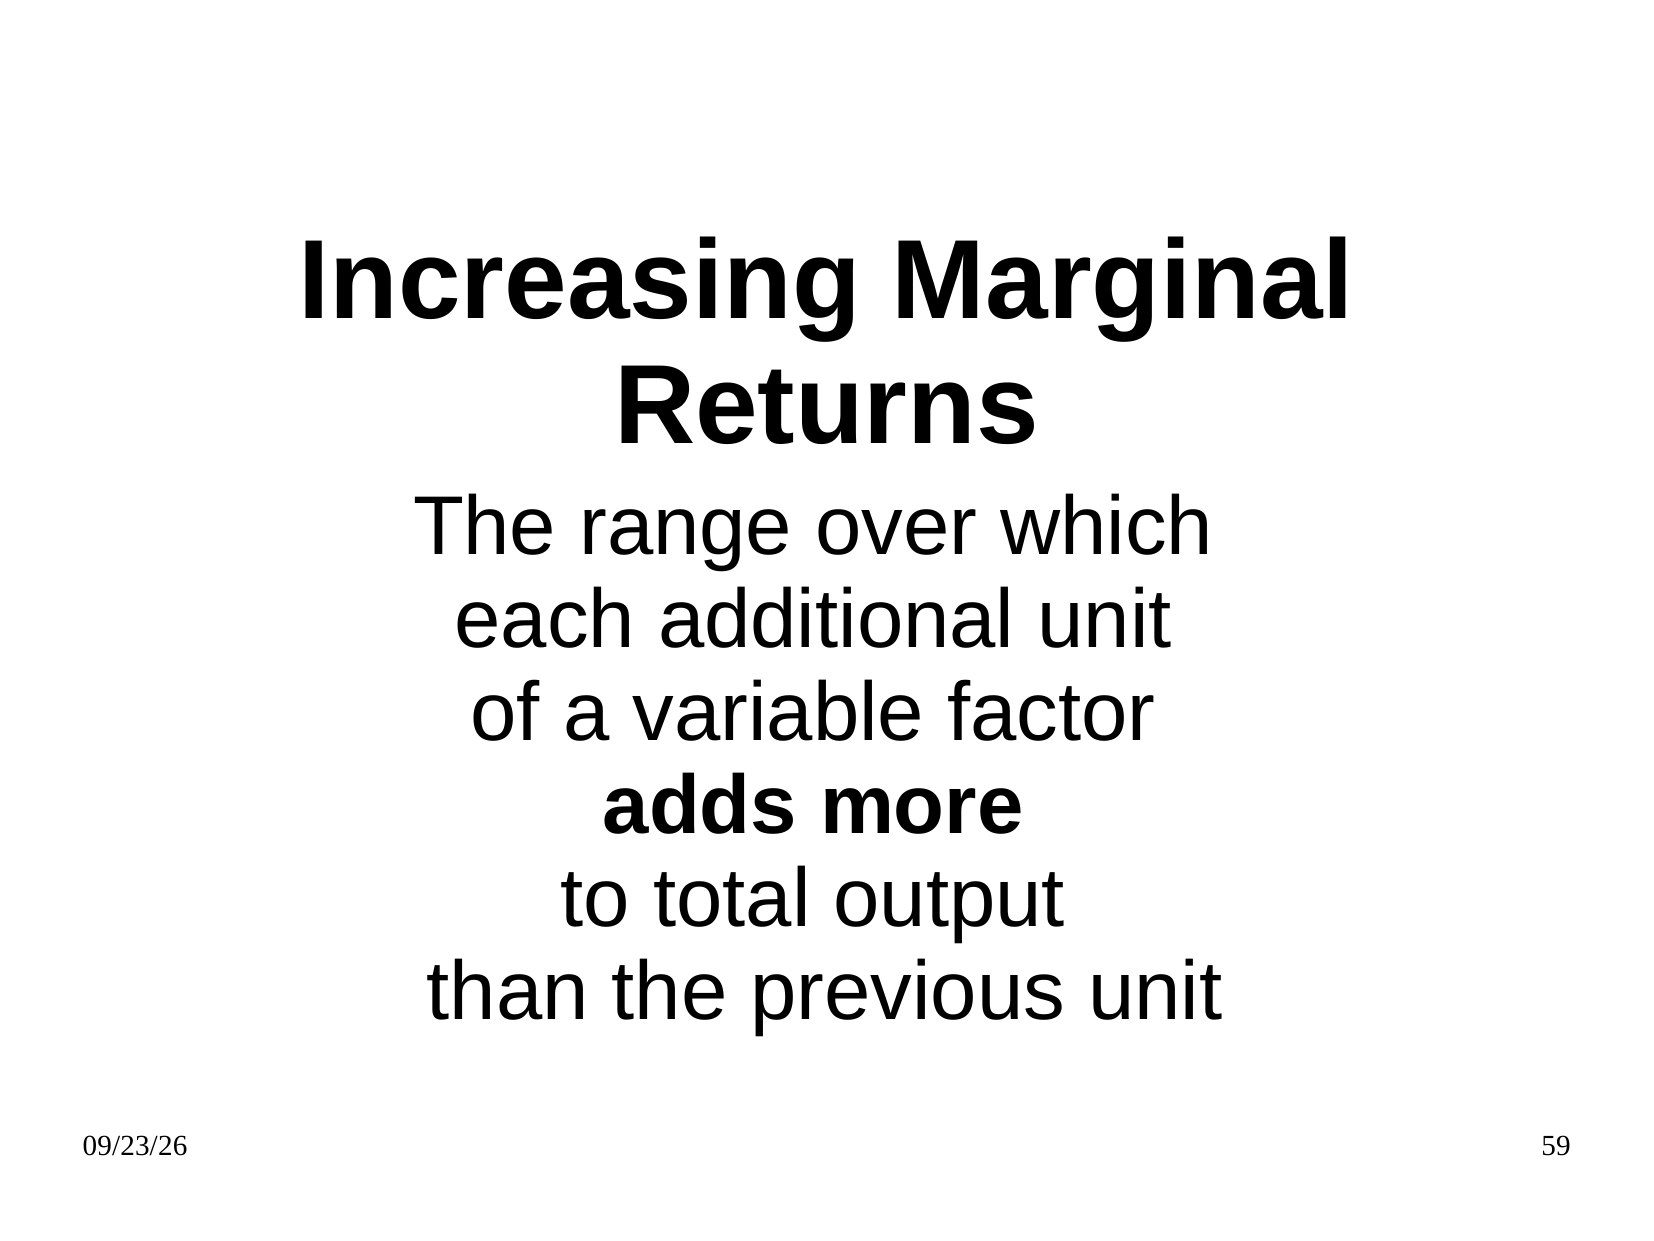

# Increasing Marginal Returns
The range over which
each additional unit
of a variable factor
adds more
to total output
than the previous unit
59